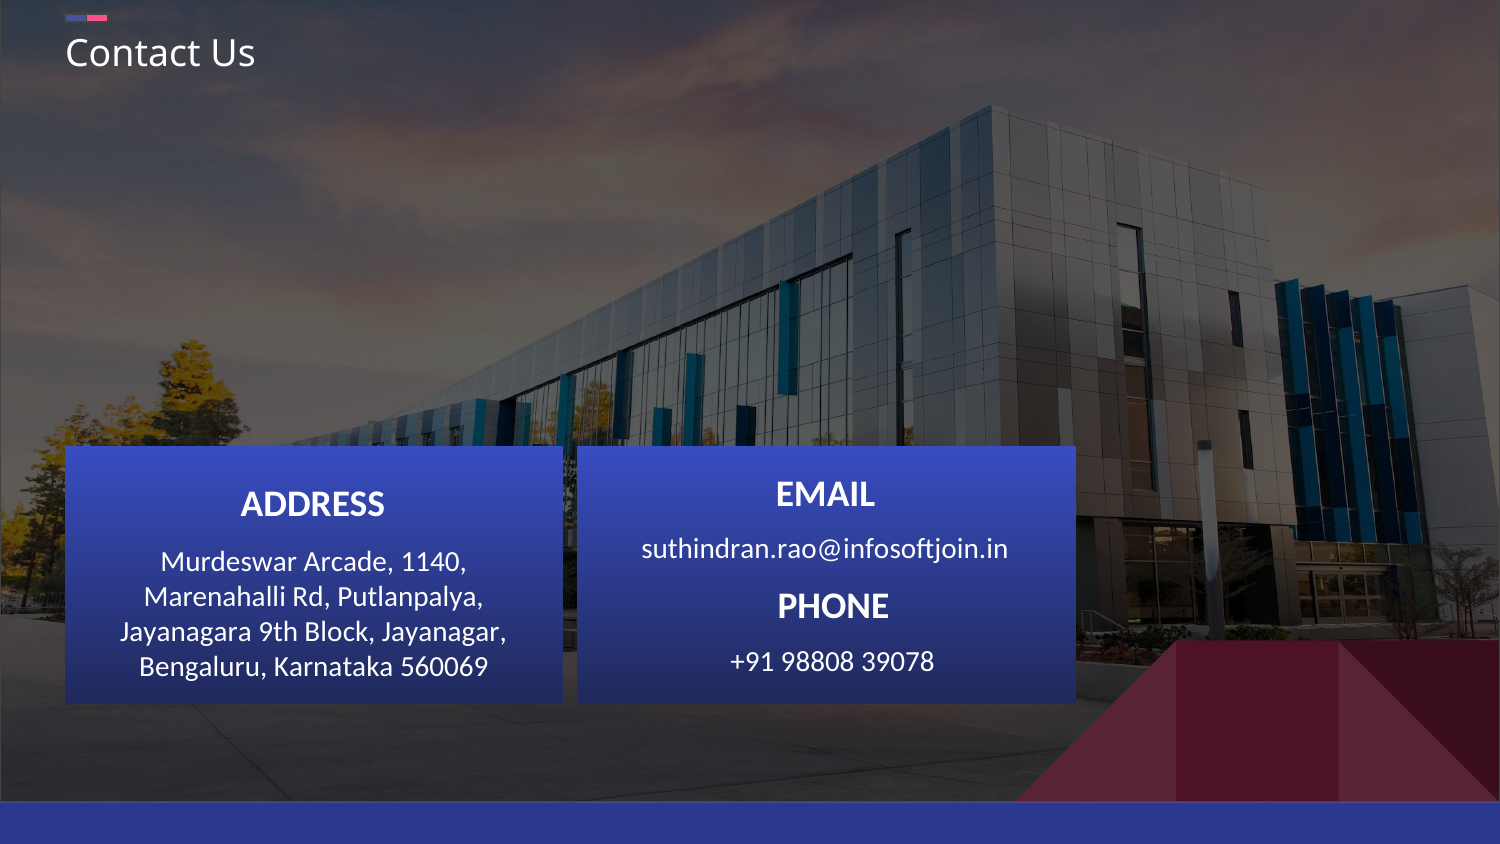

# Contact Us
EMAIL
ADDRESS
suthindran.rao@infosoftjoin.in
Murdeswar Arcade, 1140, Marenahalli Rd, Putlanpalya, Jayanagara 9th Block, Jayanagar, Bengaluru, Karnataka 560069
PHONE
+91 98808 39078